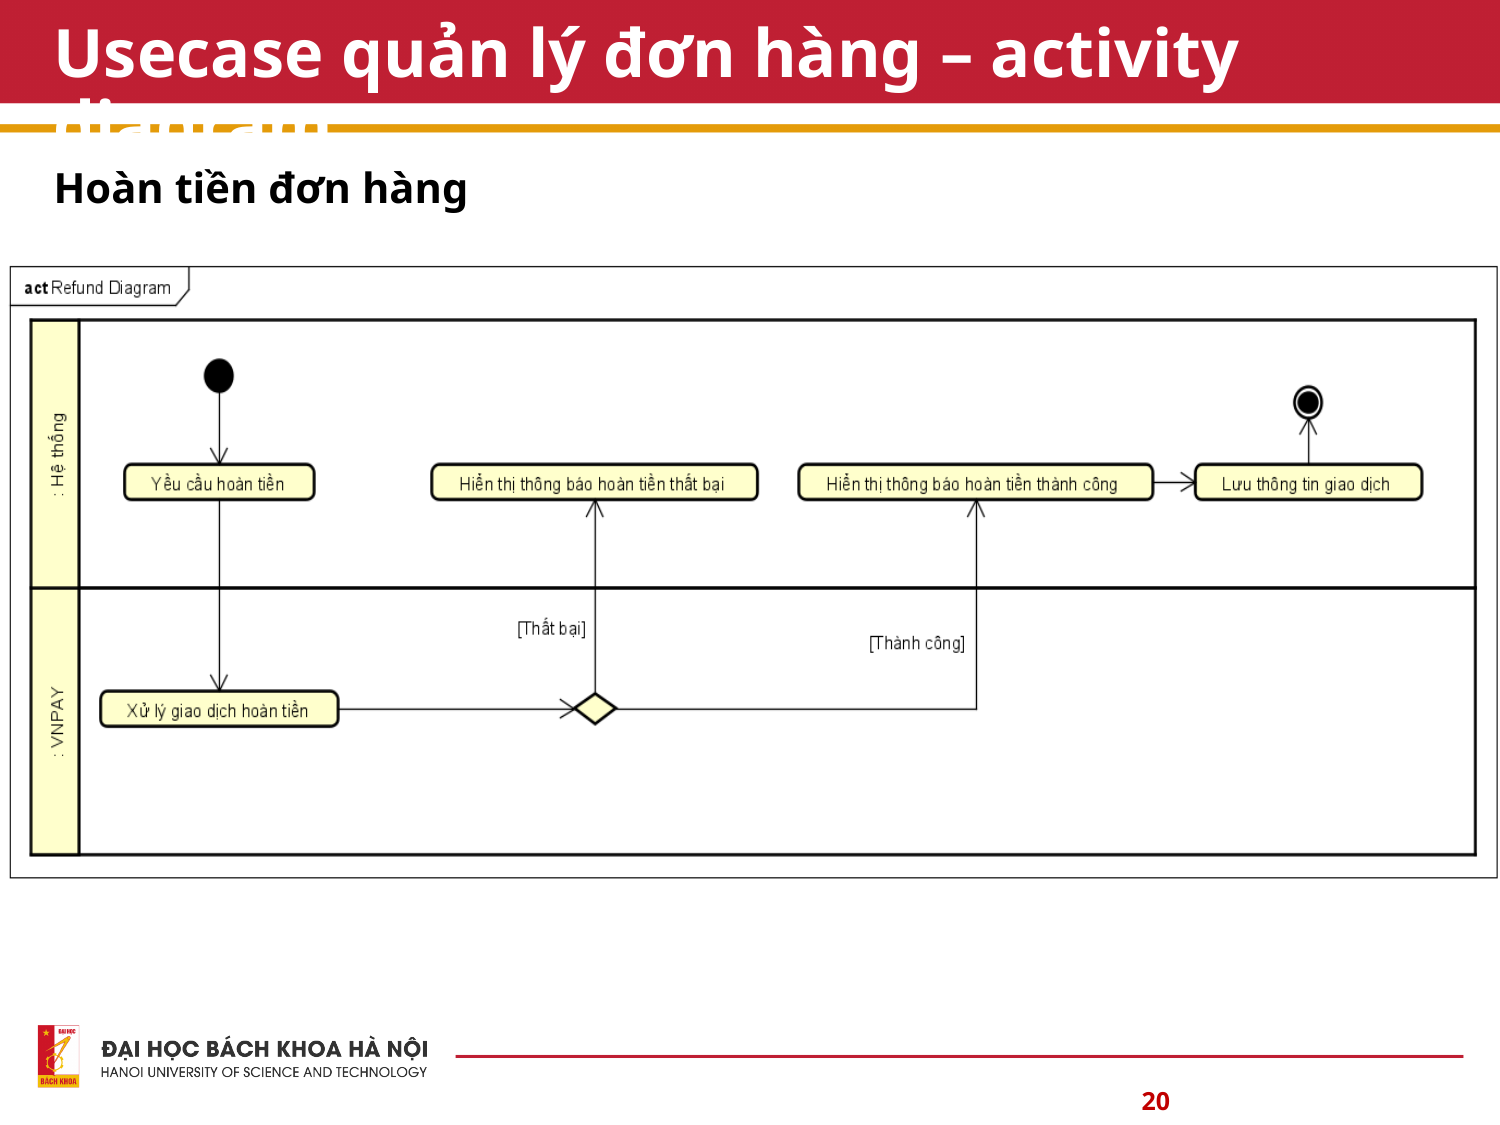

# Usecase quản lý đơn hàng – activity diagram
Hoàn tiền đơn hàng